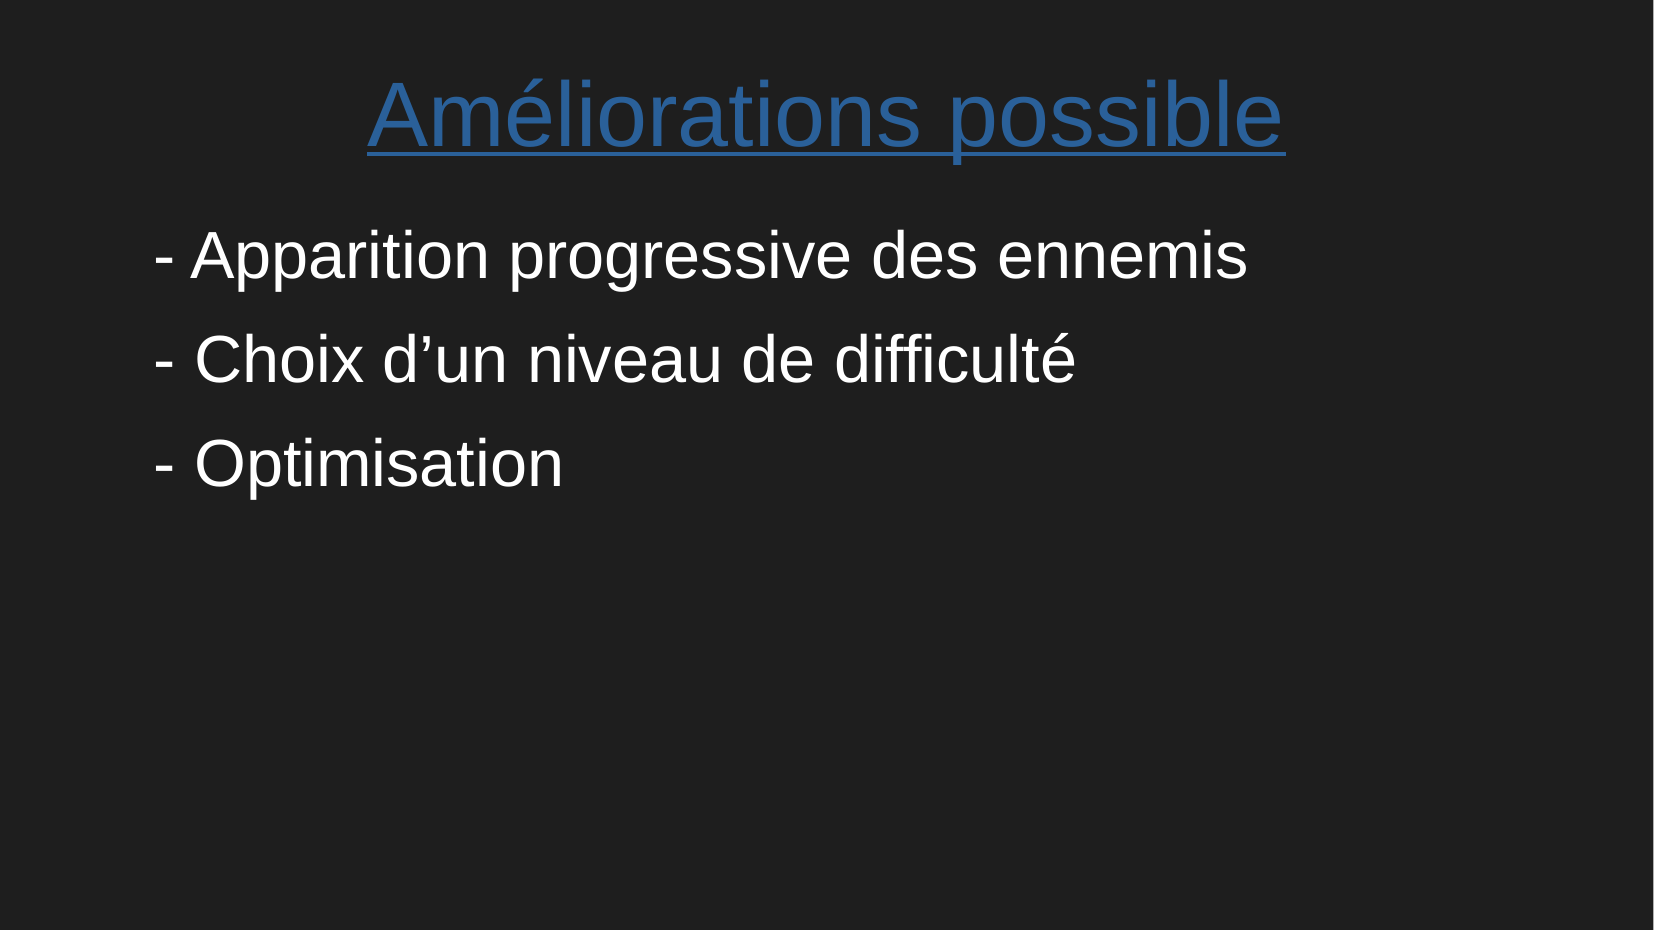

# Améliorations possible
- Apparition progressive des ennemis
- Choix d’un niveau de difficulté
- Optimisation